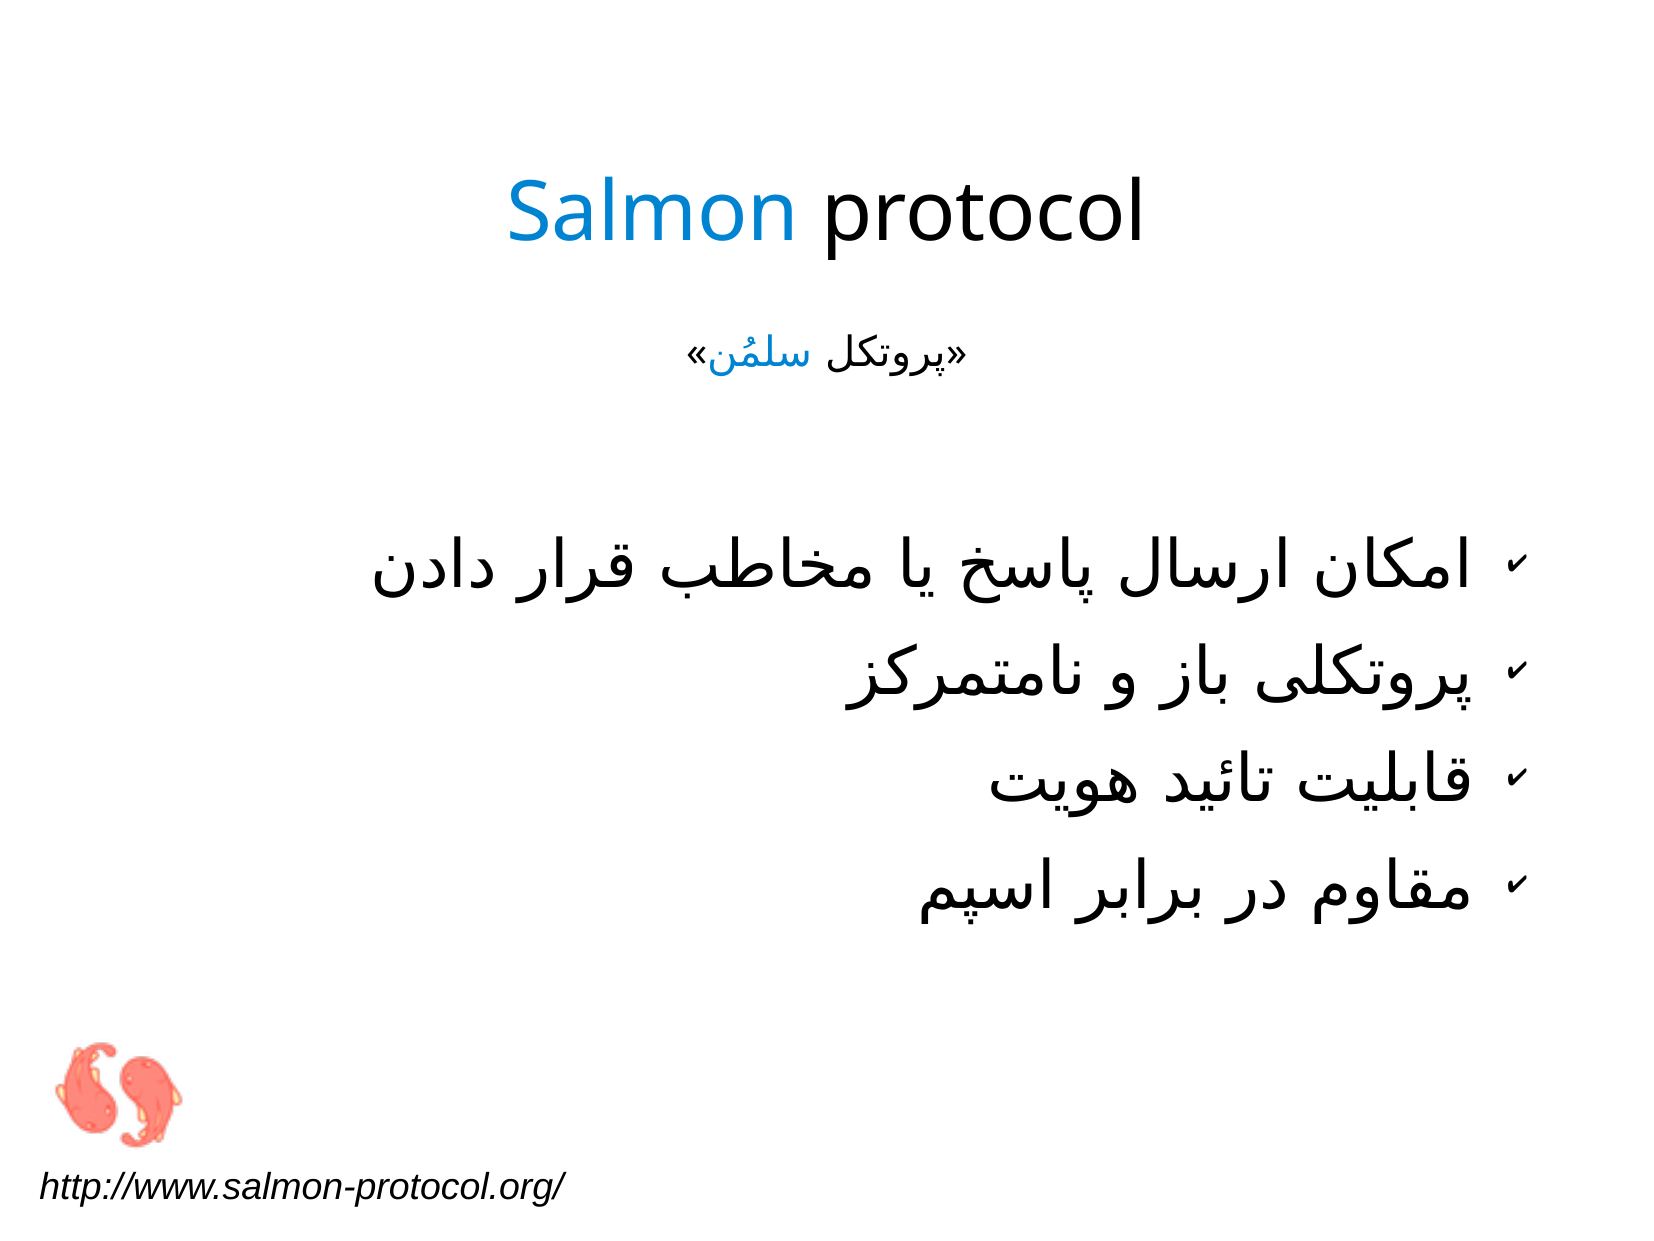

# Salmon protocol
«پروتکل سلمُن»
امکان ارسال پاسخ یا مخاطب قرار دادن
پروتکلی باز و نامتمرکز
قابلیت تائید هویت
مقاوم در برابر اسپم
http://www.salmon-protocol.org/